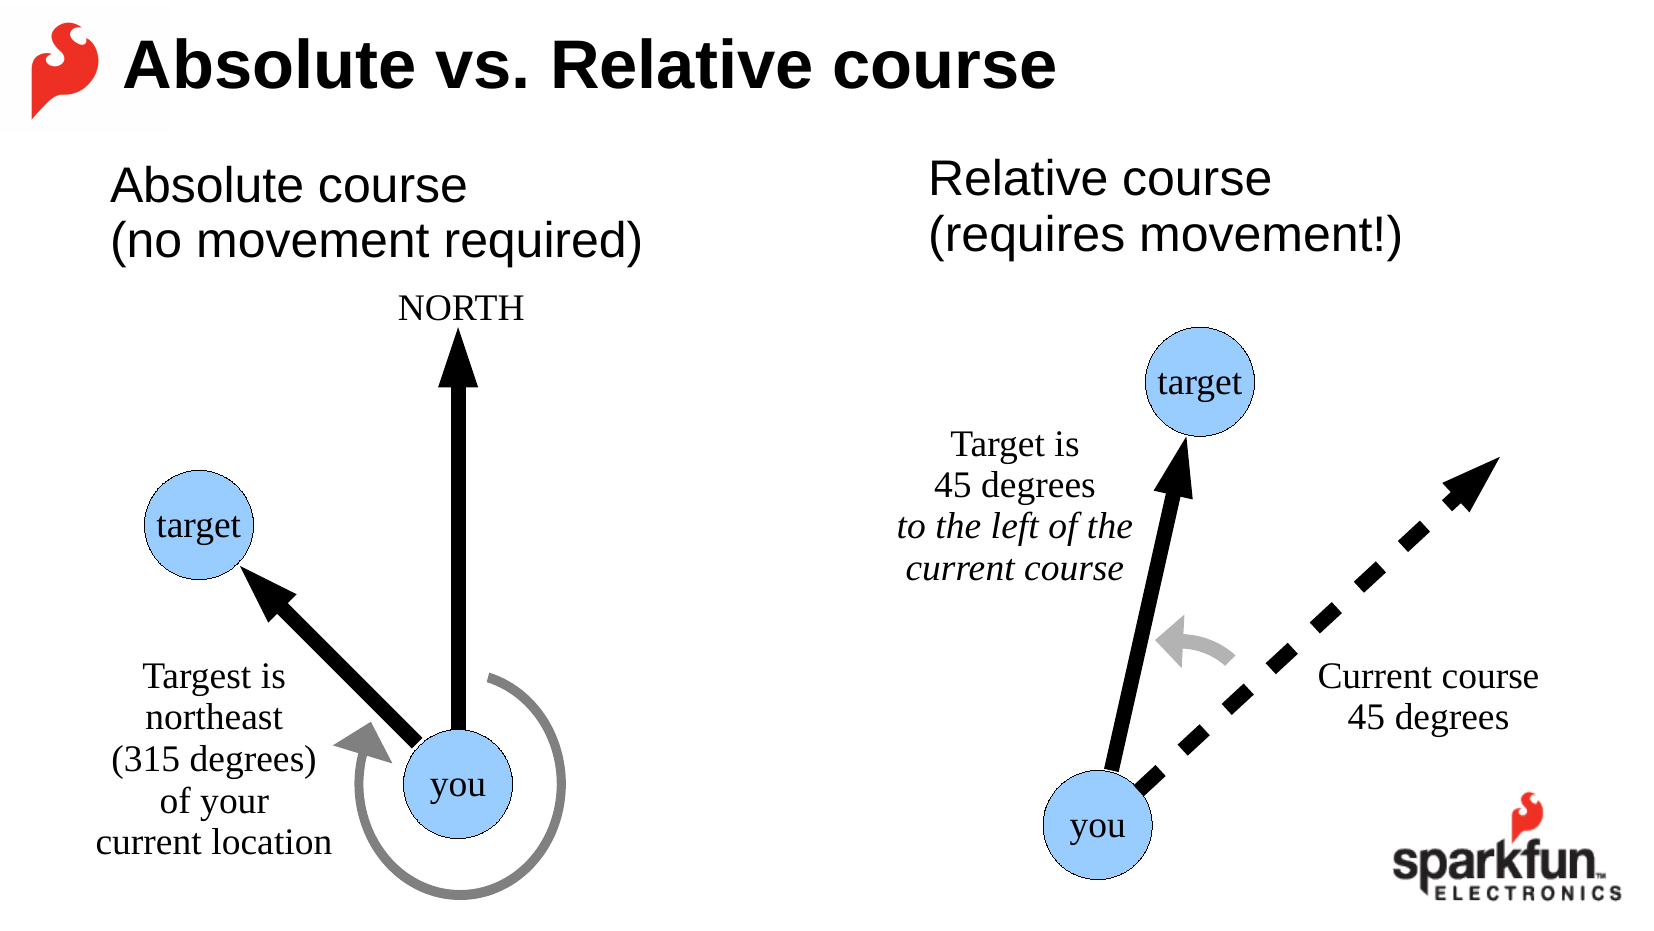

# Absolute vs. Relative course
Relative course
(requires movement!)
Absolute course
(no movement required)
NORTH
target
Target is
45 degrees
to the left of the
current course
target
Targest is
northeast
(315 degrees)
of your
current location
Current course
45 degrees
you
you